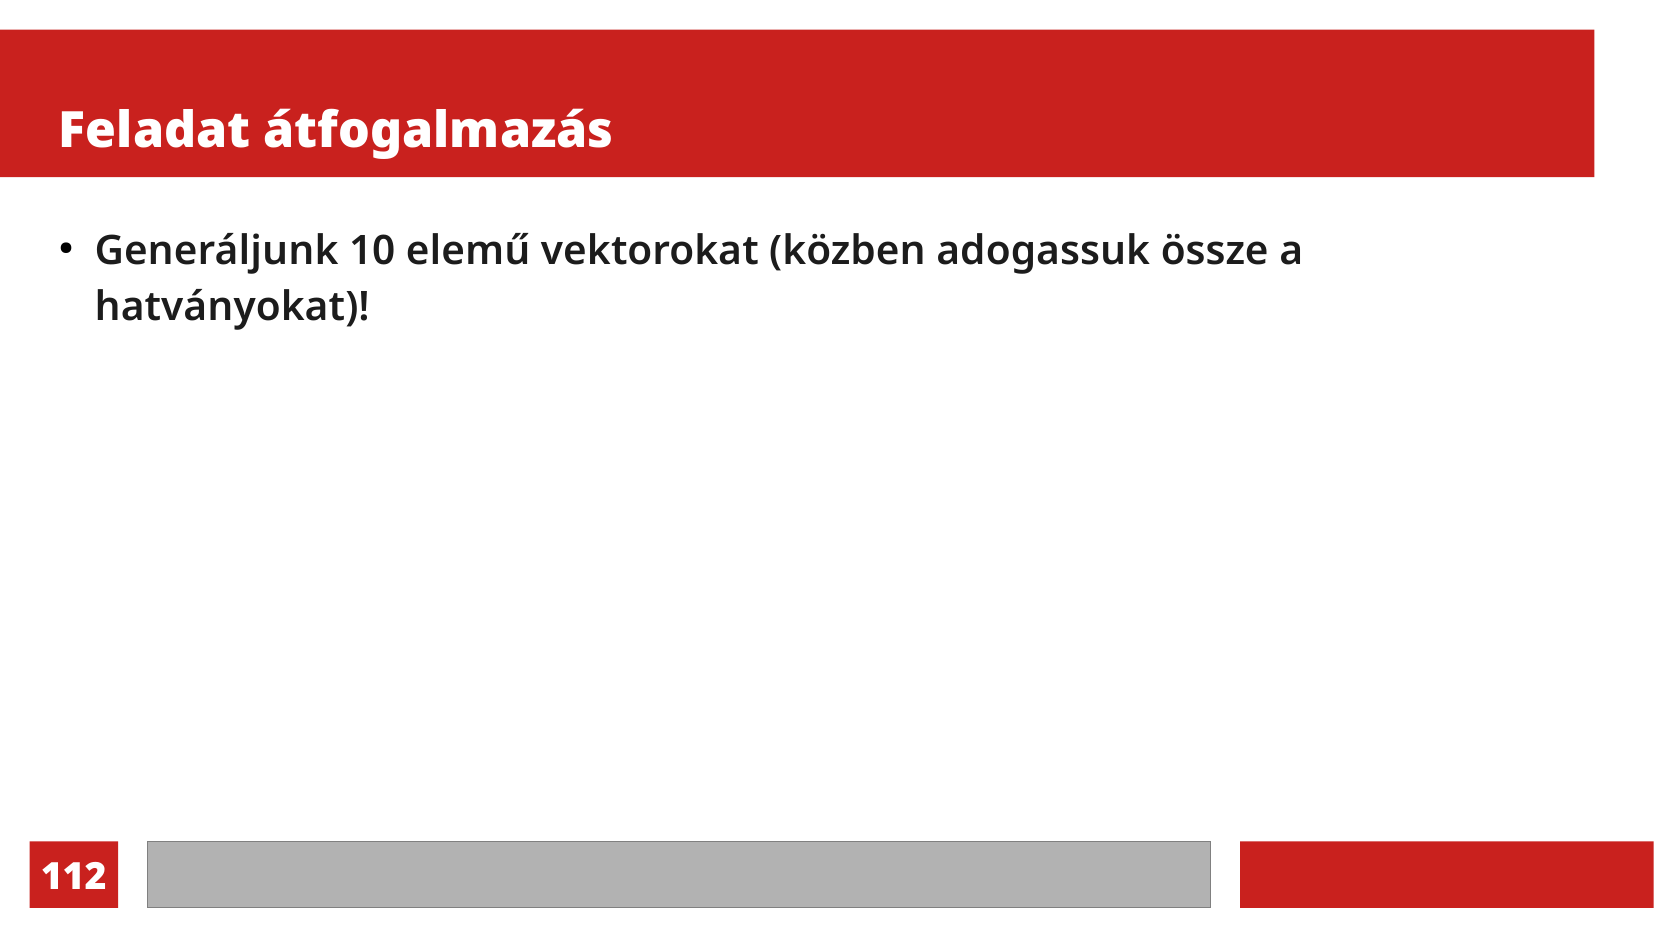

# Feladat átfogalmazás
Generáljunk 10 elemű vektorokat (közben adogassuk össze a hatványokat)!
112